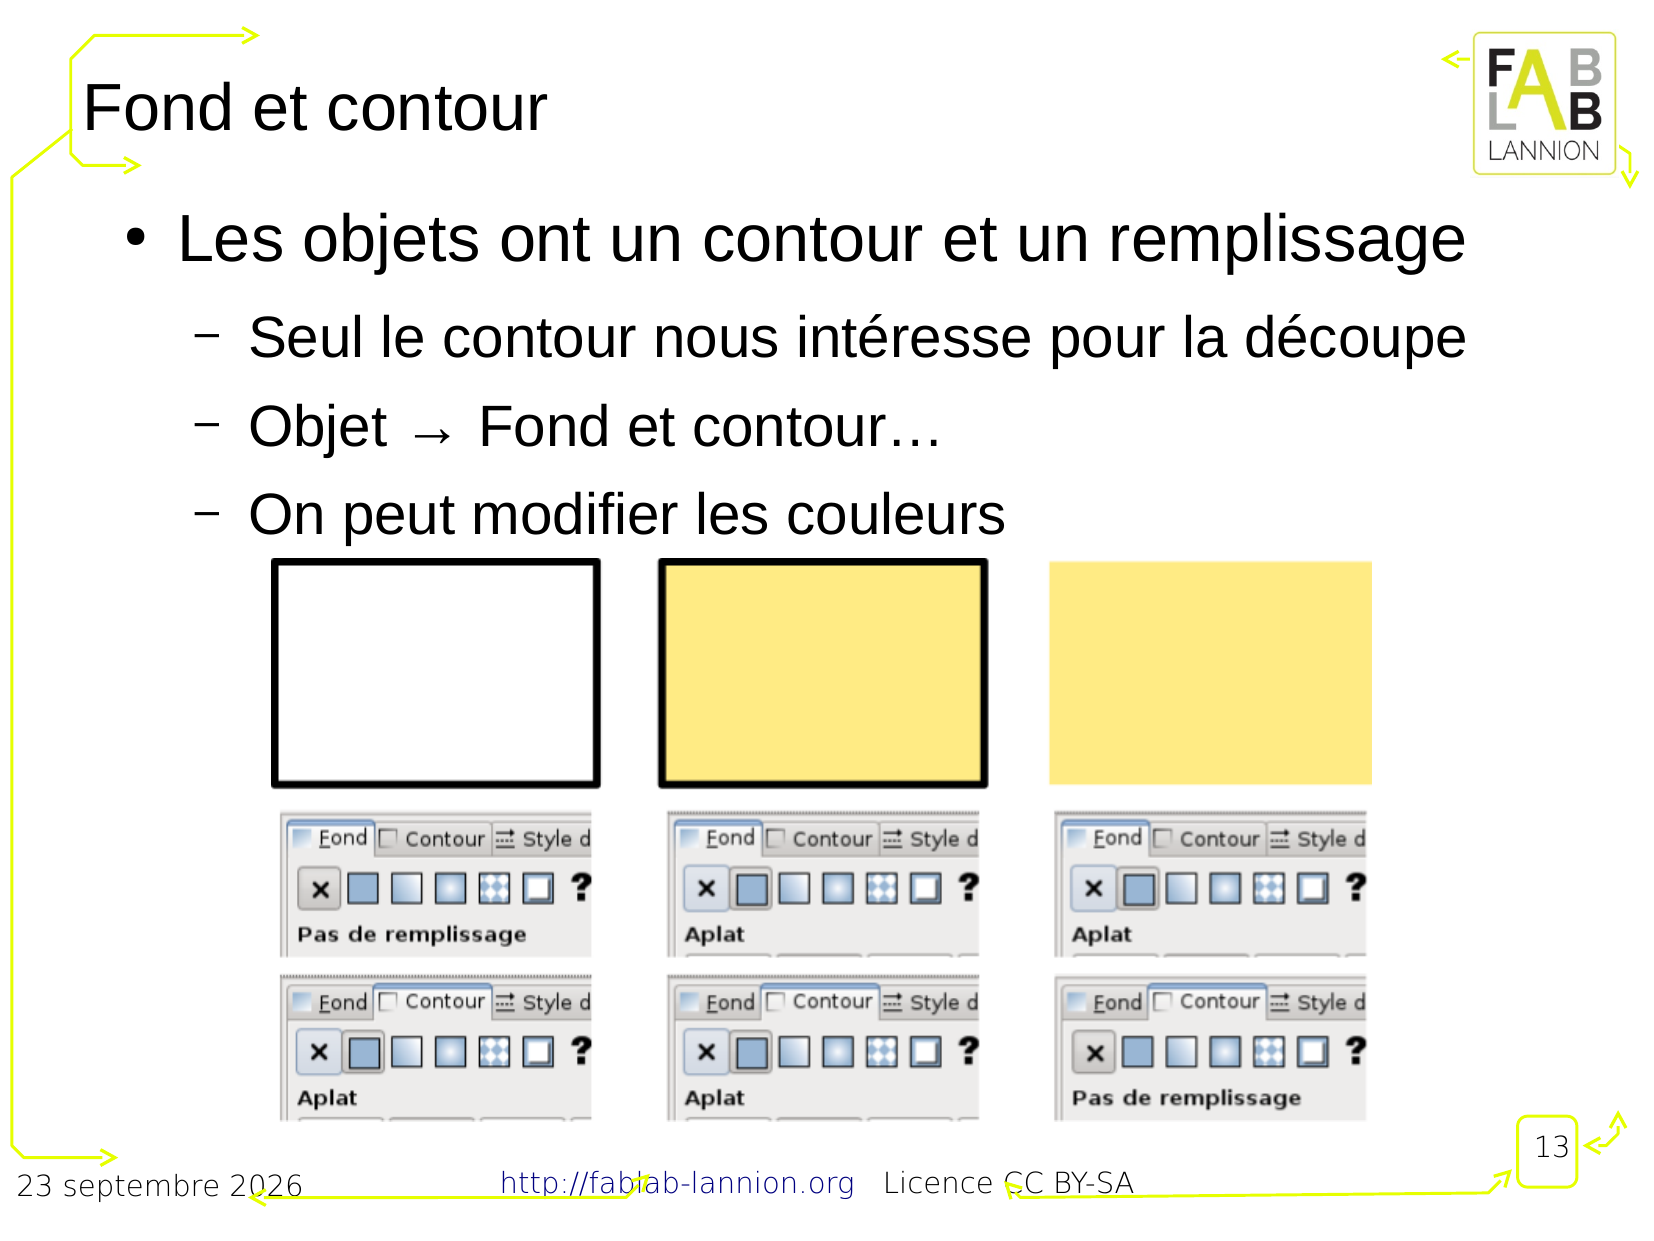

# Fond et contour
Les objets ont un contour et un remplissage
Seul le contour nous intéresse pour la découpe
Objet → Fond et contour…
On peut modifier les couleurs
13